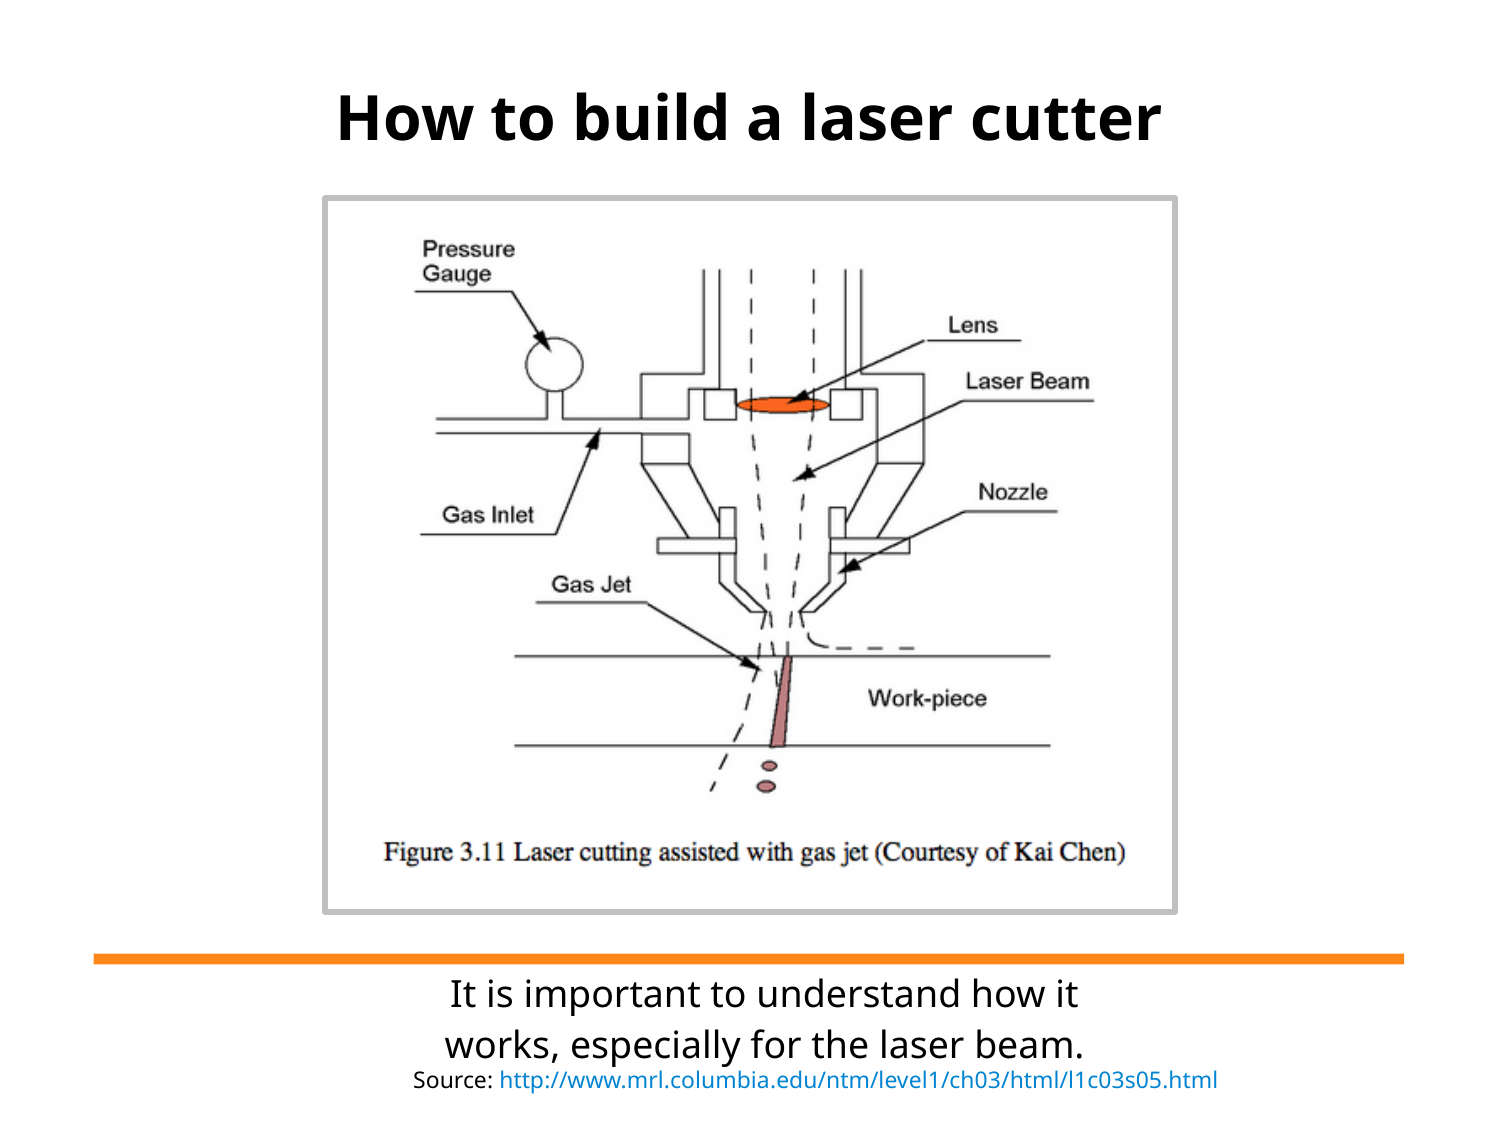

# How to build a laser cutter
It is important to understand how it works, especially for the laser beam.
Source: http://www.mrl.columbia.edu/ntm/level1/ch03/html/l1c03s05.html